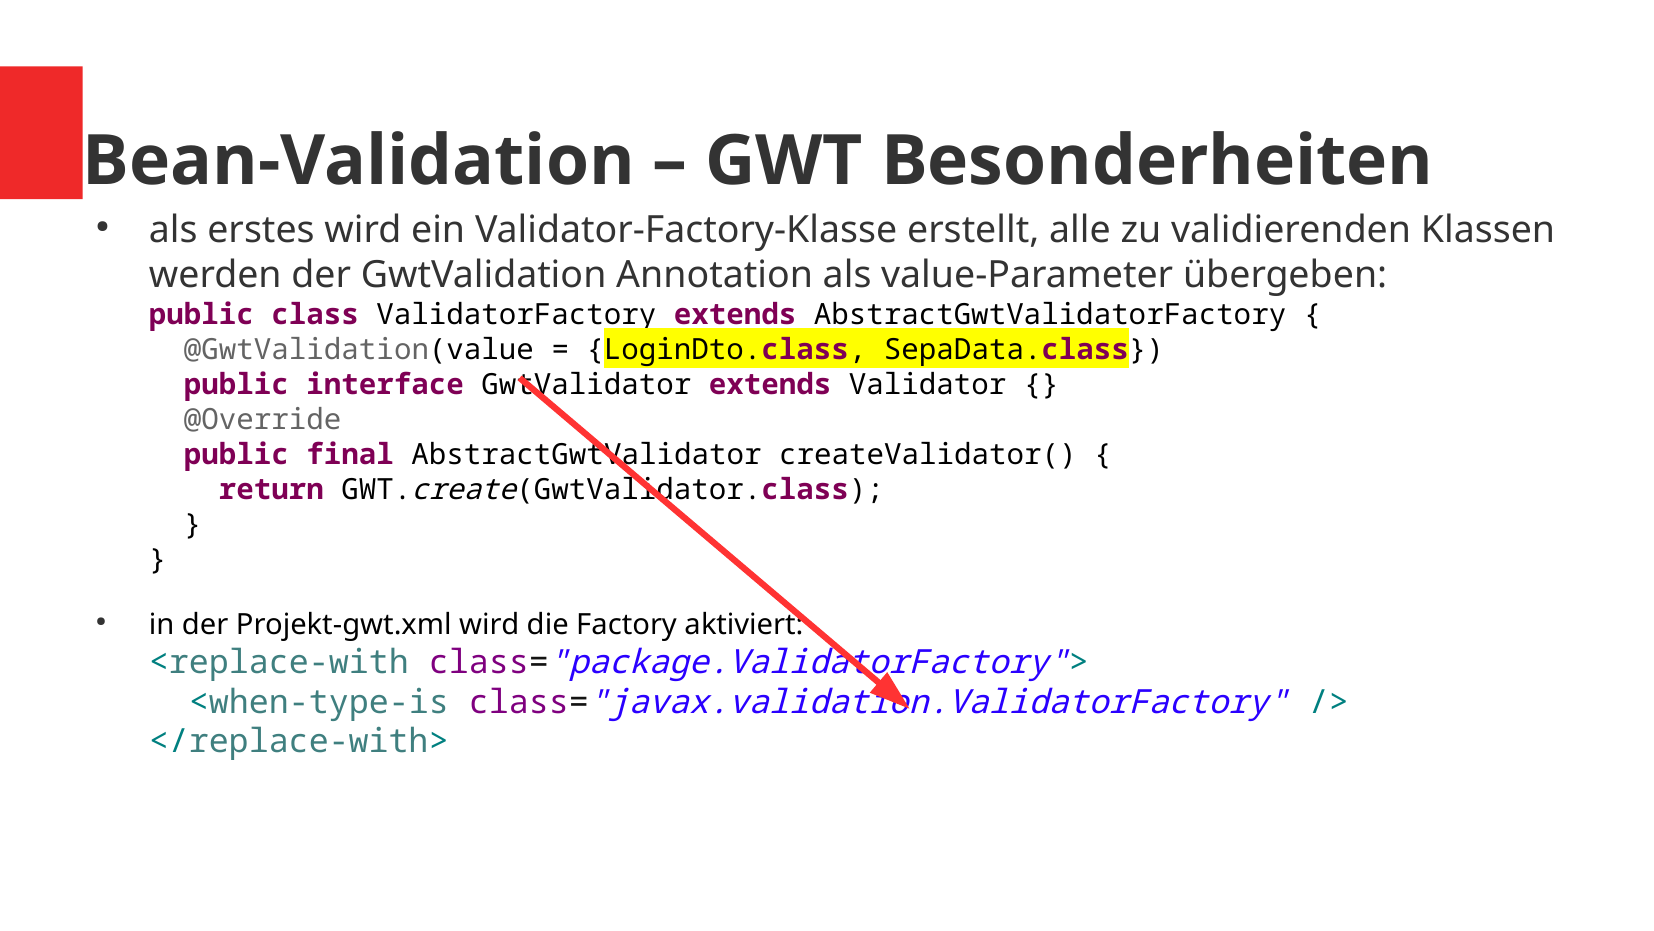

# Bean-Validation – GWT Besonderheiten
als erstes wird ein Validator-Factory-Klasse erstellt, alle zu validierenden Klassen werden der GwtValidation Annotation als value-Parameter übergeben:
public class ValidatorFactory extends AbstractGwtValidatorFactory {
 @GwtValidation(value = {LoginDto.class, SepaData.class})
 public interface GwtValidator extends Validator {}
 @Override
 public final AbstractGwtValidator createValidator() {
 return GWT.create(GwtValidator.class);
 }
}
in der Projekt-gwt.xml wird die Factory aktiviert:
<replace-with class="package.ValidatorFactory">
 <when-type-is class="javax.validation.ValidatorFactory" />
</replace-with>